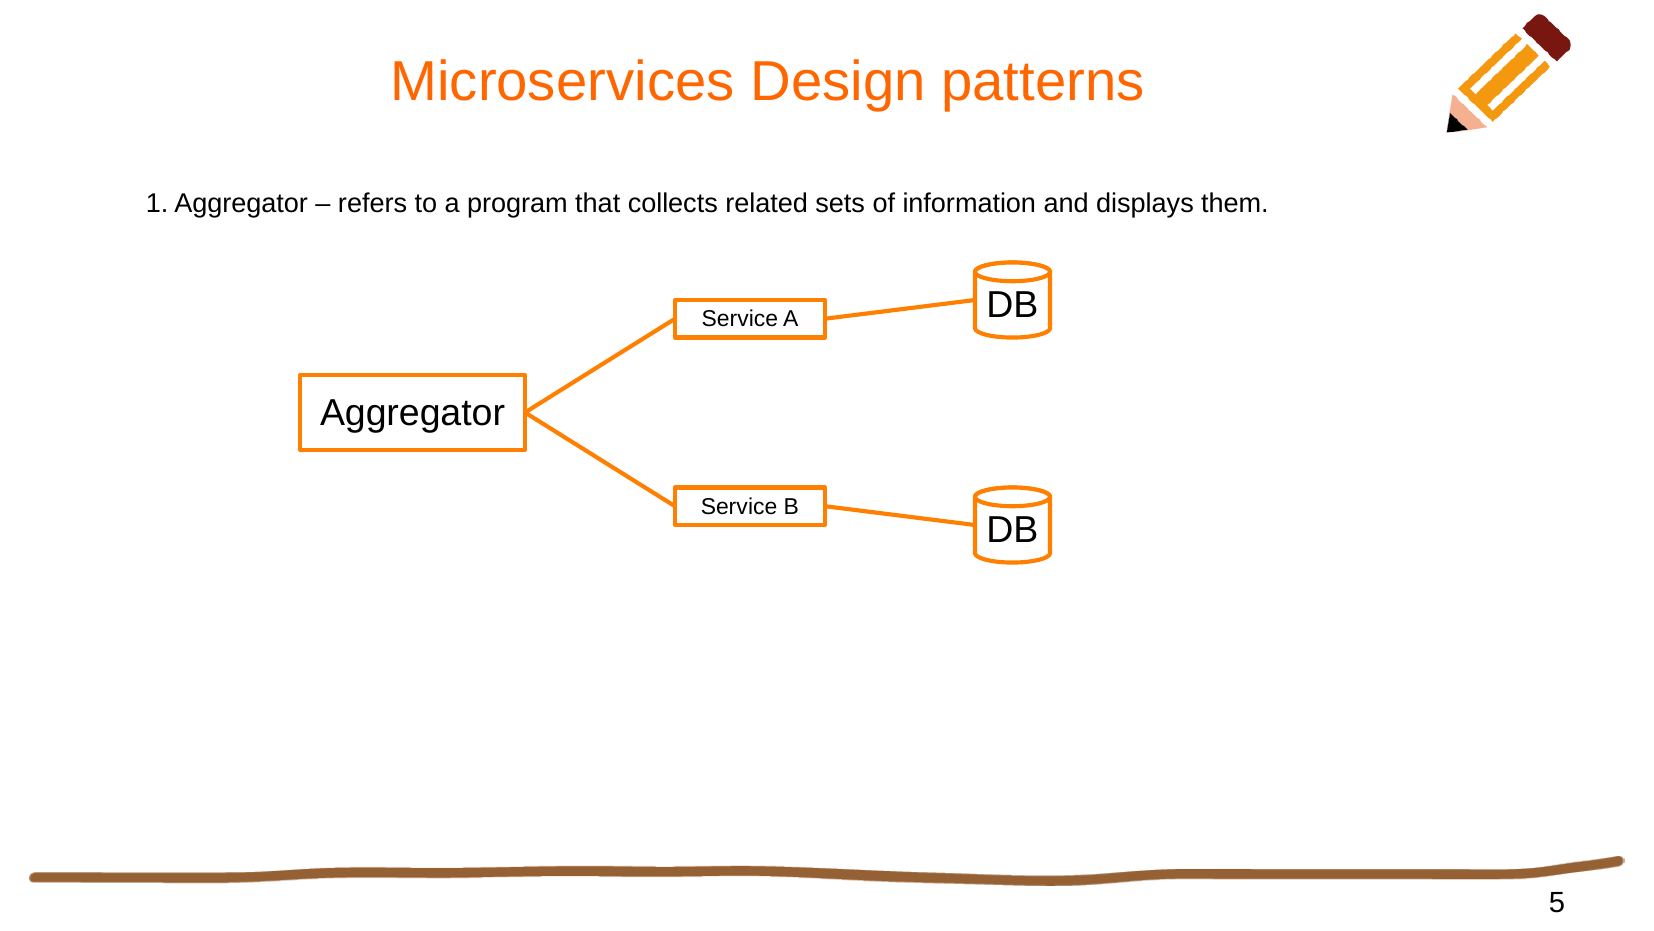

# Microservices Design patterns
1. Aggregator – refers to a program that collects related sets of information and displays them.
DB
Service A
Aggregator
Service B
DB
5